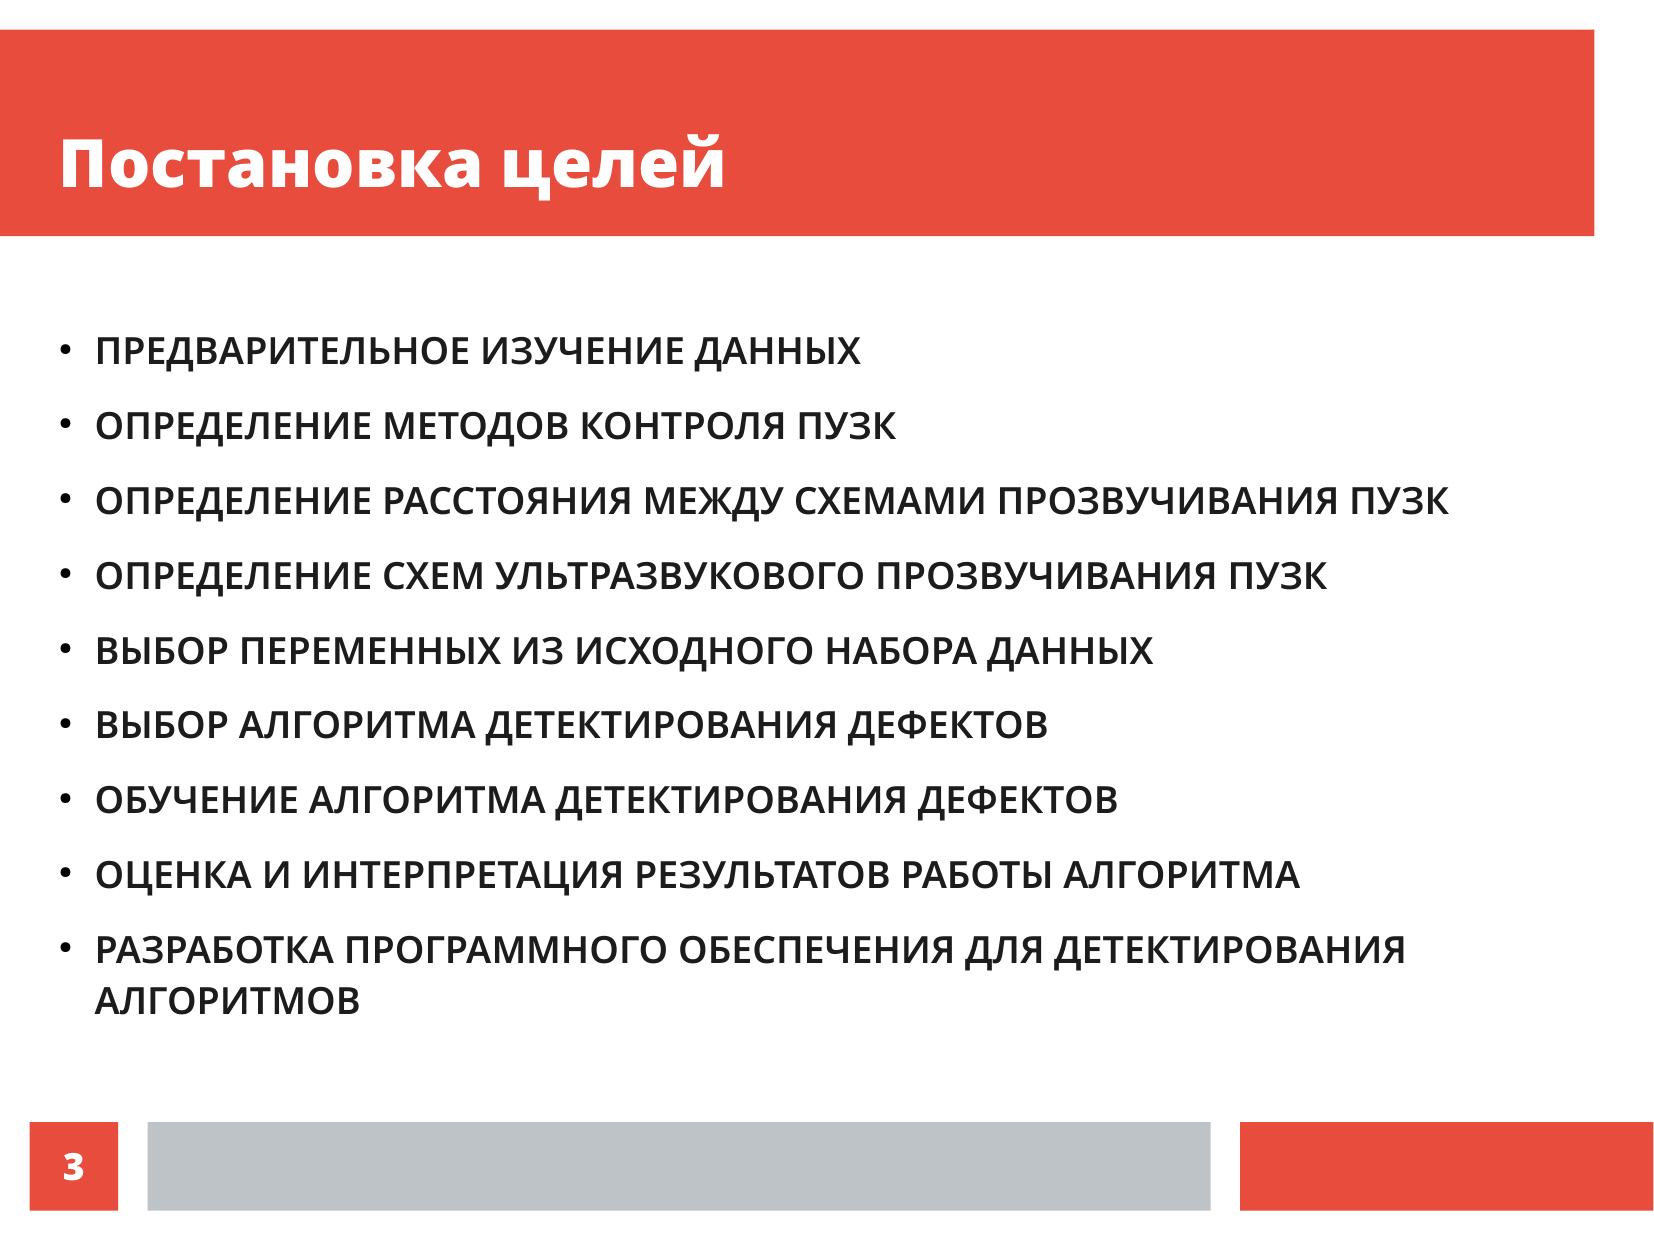

# Постановка целей
ПРЕДВАРИТЕЛЬНОЕ ИЗУЧЕНИЕ ДАННЫХ
ОПРЕДЕЛЕНИЕ МЕТОДОВ КОНТРОЛЯ ПУЗК
ОПРЕДЕЛЕНИЕ РАССТОЯНИЯ МЕЖДУ СХЕМАМИ ПРОЗВУЧИВАНИЯ ПУЗК
ОПРЕДЕЛЕНИЕ СХЕМ УЛЬТРАЗВУКОВОГО ПРОЗВУЧИВАНИЯ ПУЗК
ВЫБОР ПЕРЕМЕННЫХ ИЗ ИСХОДНОГО НАБОРА ДАННЫХ
ВЫБОР АЛГОРИТМА ДЕТЕКТИРОВАНИЯ ДЕФЕКТОВ
ОБУЧЕНИЕ АЛГОРИТМА ДЕТЕКТИРОВАНИЯ ДЕФЕКТОВ
ОЦЕНКА И ИНТЕРПРЕТАЦИЯ РЕЗУЛЬТАТОВ РАБОТЫ АЛГОРИТМА
РАЗРАБОТКА ПРОГРАММНОГО ОБЕСПЕЧЕНИЯ ДЛЯ ДЕТЕКТИРОВАНИЯ АЛГОРИТМОВ
3